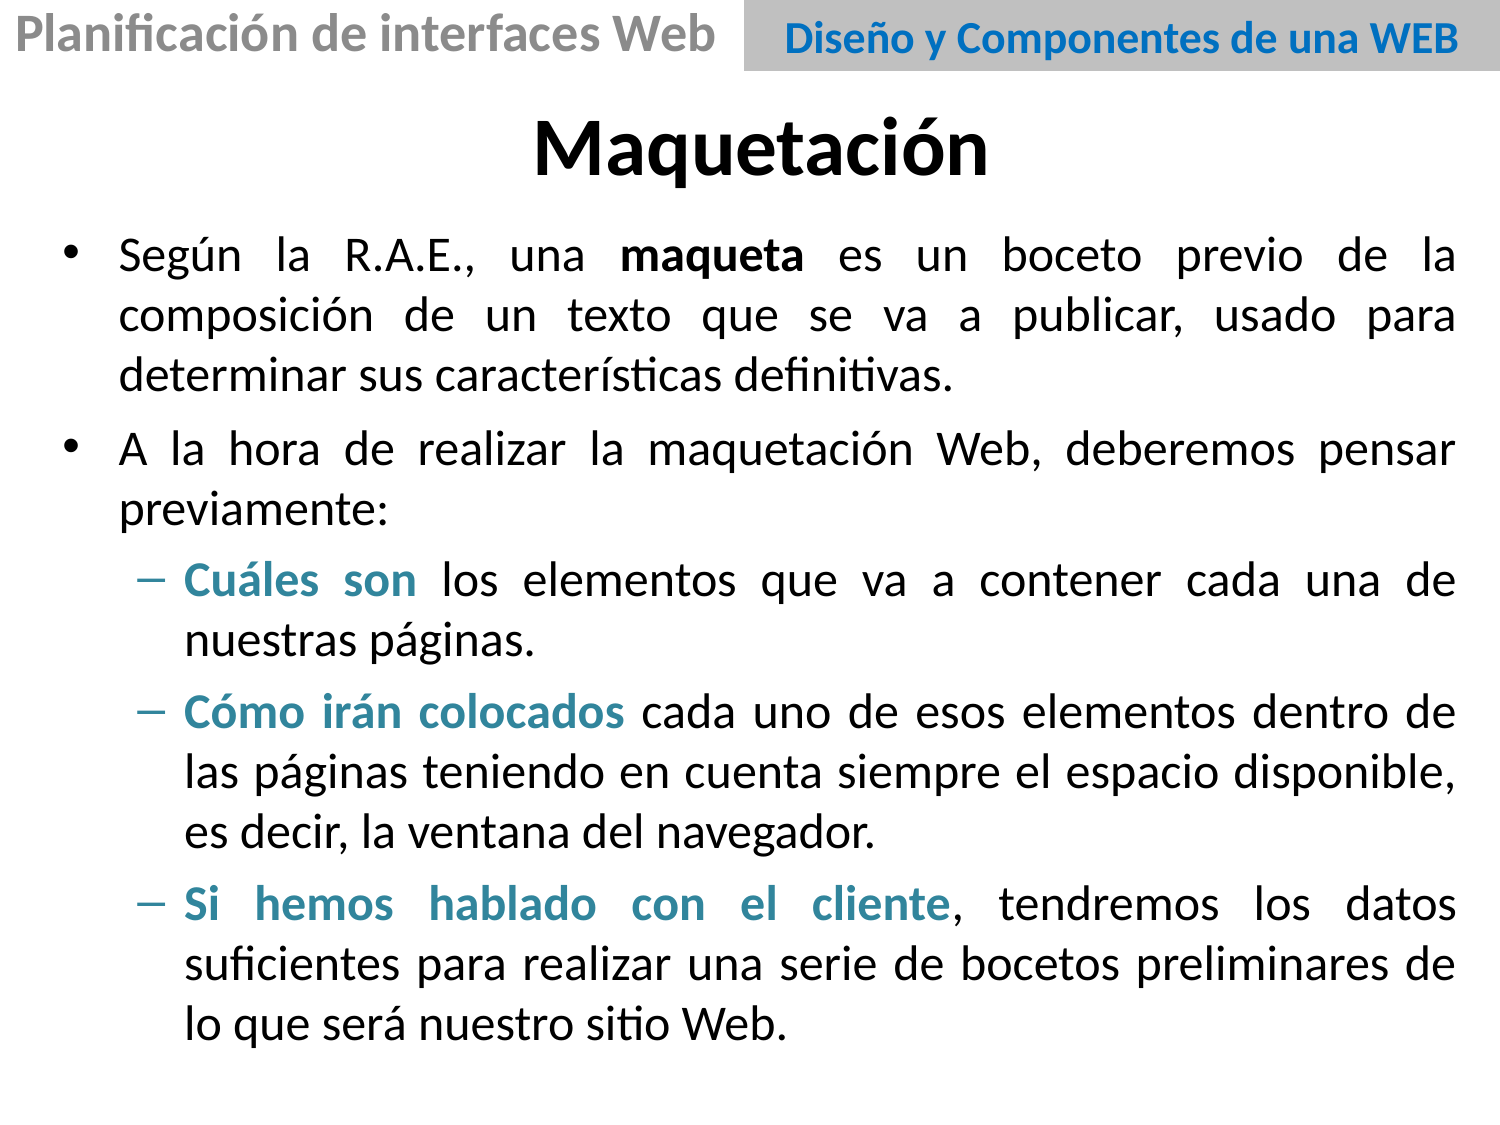

# Planificación de interfaces Web
Diseño y Componentes de una WEB
Maquetación
Según la R.A.E., una maqueta es un boceto previo de la composición de un texto que se va a publicar, usado para determinar sus características definitivas.
A la hora de realizar la maquetación Web, deberemos pensar previamente:
Cuáles son los elementos que va a contener cada una de nuestras páginas.
Cómo irán colocados cada uno de esos elementos dentro de las páginas teniendo en cuenta siempre el espacio disponible, es decir, la ventana del navegador.
Si hemos hablado con el cliente, tendremos los datos suficientes para realizar una serie de bocetos preliminares de lo que será nuestro sitio Web.